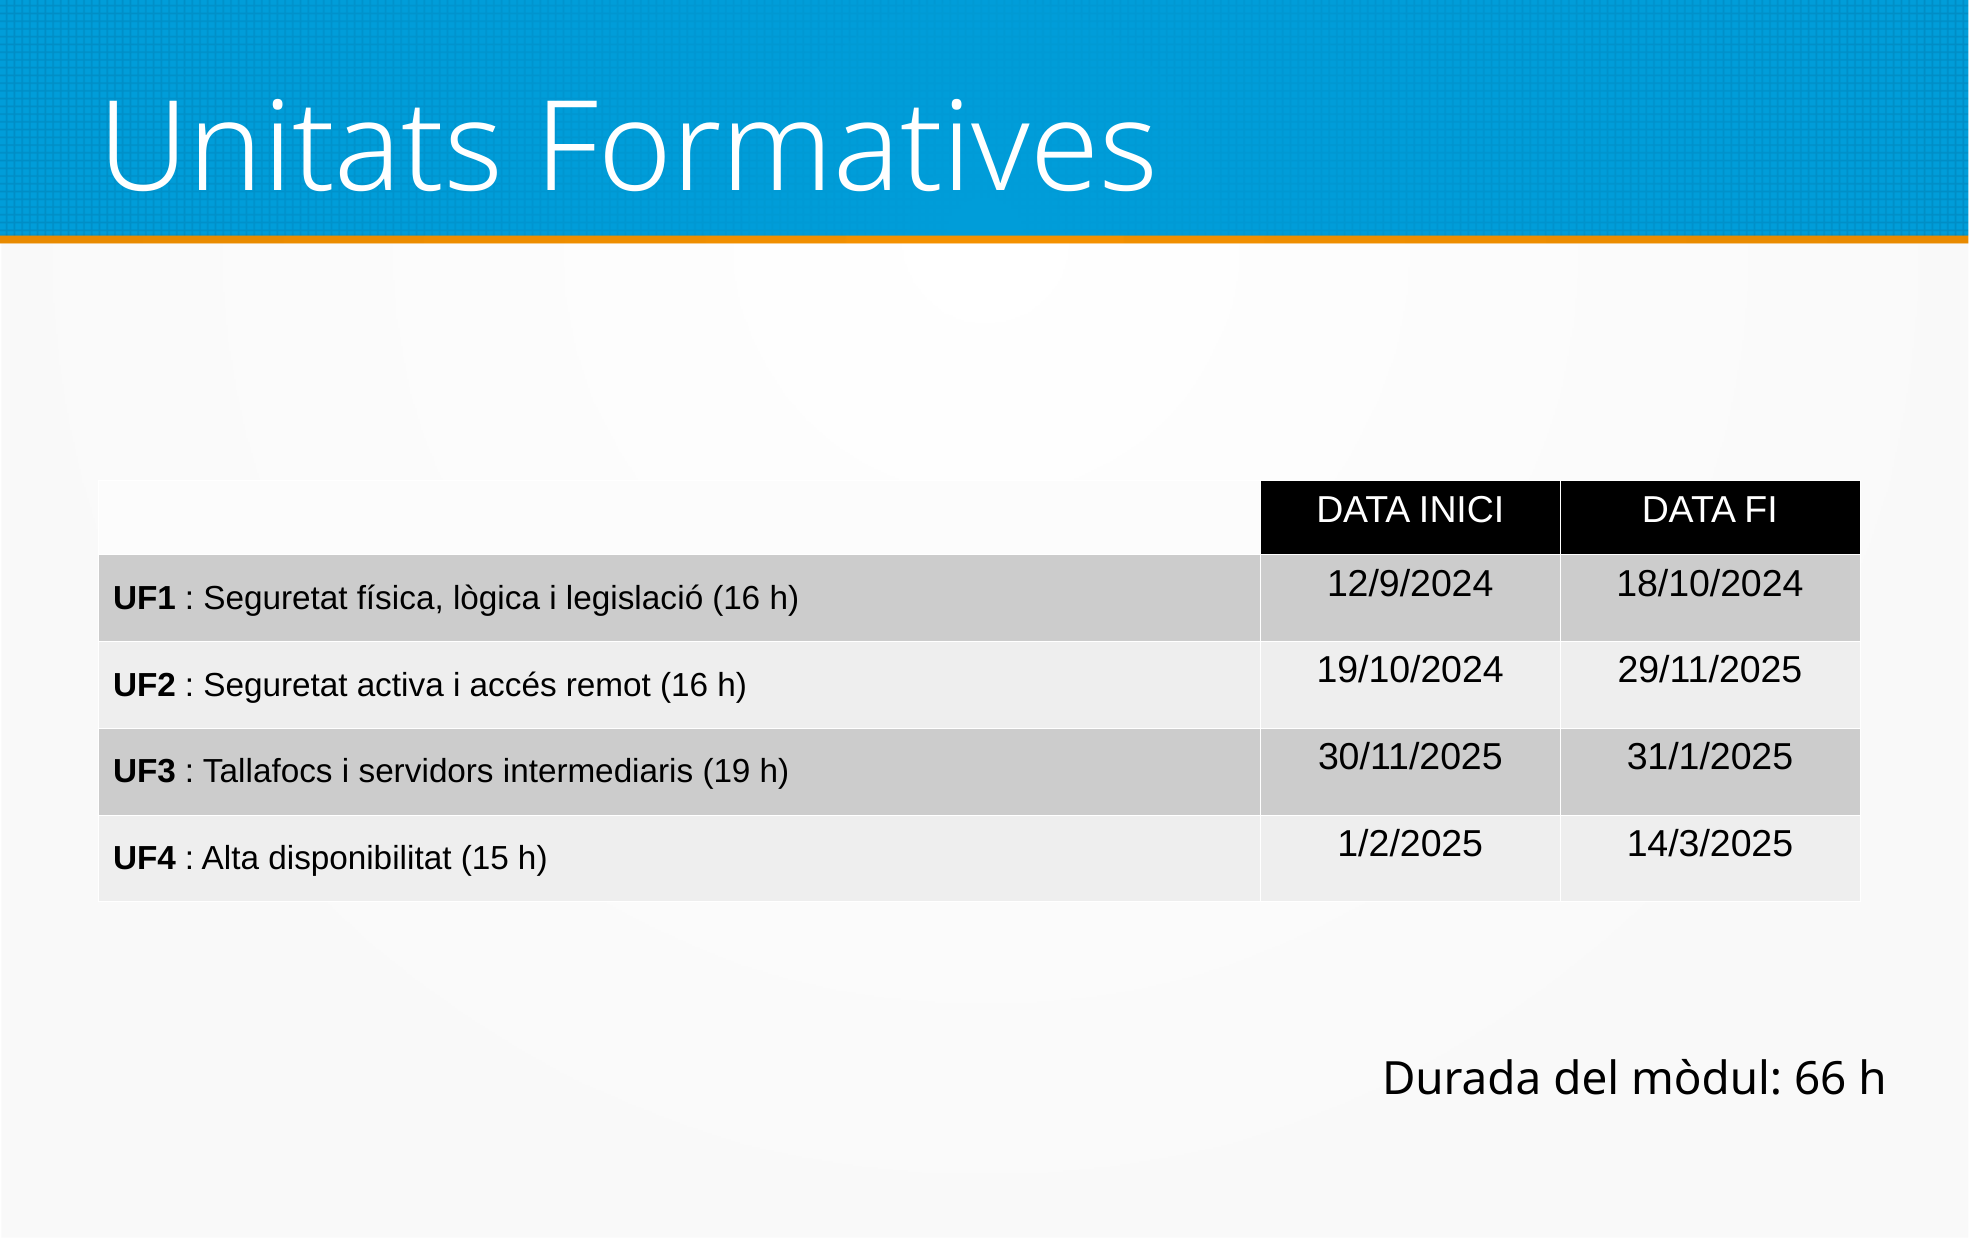

# Unitats Formatives
| | DATA INICI | DATA FI |
| --- | --- | --- |
| UF1 : Seguretat física, lògica i legislació (16 h) | 12/9/2024 | 18/10/2024 |
| UF2 : Seguretat activa i accés remot (16 h) | 19/10/2024 | 29/11/2025 |
| UF3 : Tallafocs i servidors intermediaris (19 h) | 30/11/2025 | 31/1/2025 |
| UF4 : Alta disponibilitat (15 h) | 1/2/2025 | 14/3/2025 |
Durada del mòdul: 66 h